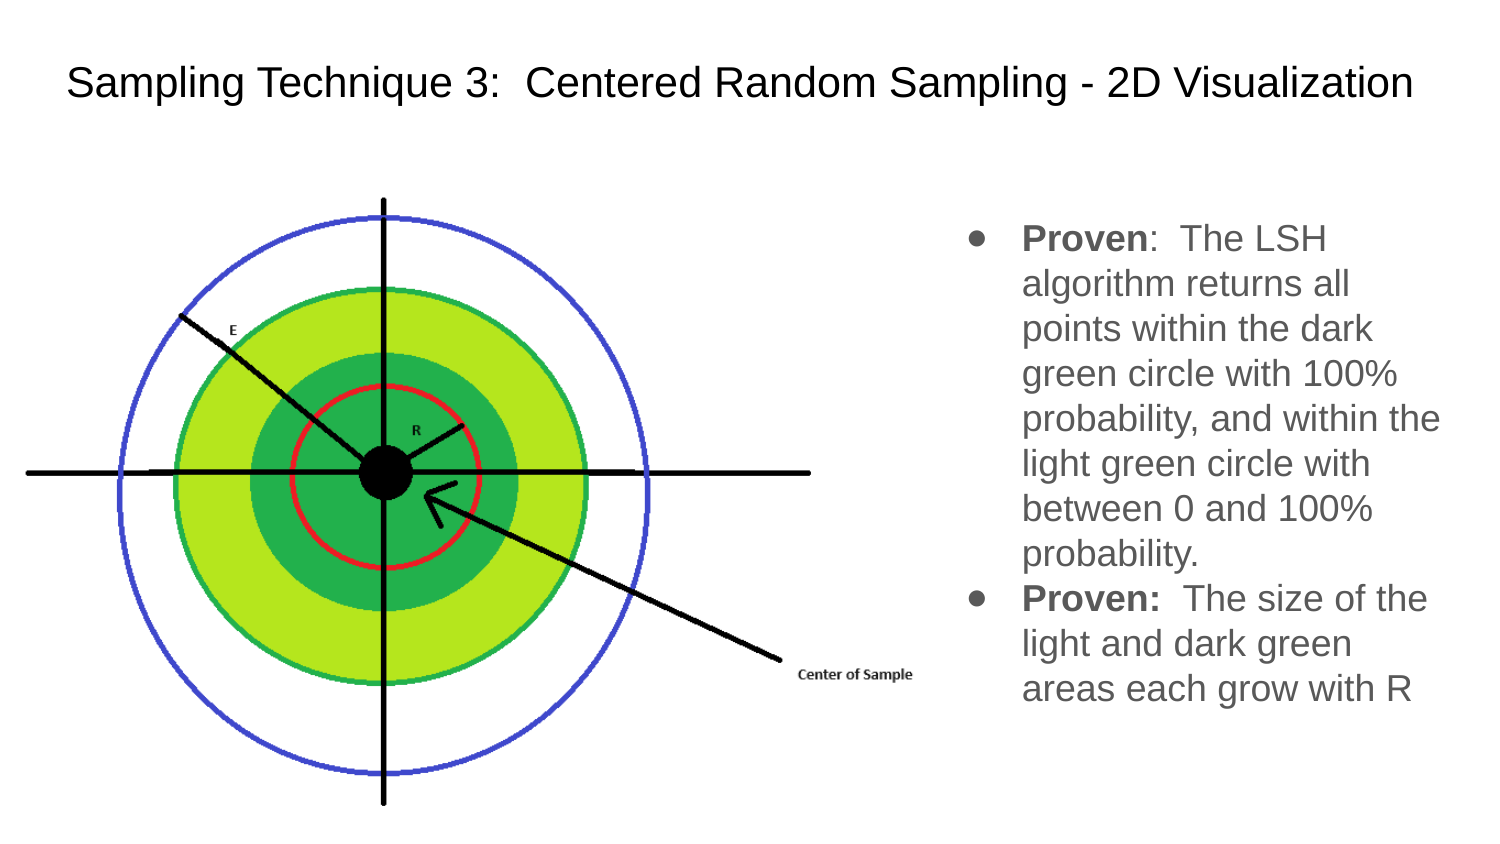

# Sampling Technique 3: Centered Random Sampling - 2D Visualization
Proven: The LSH algorithm returns all points within the dark green circle with 100% probability, and within the light green circle with between 0 and 100% probability.
Proven: The size of the light and dark green areas each grow with R